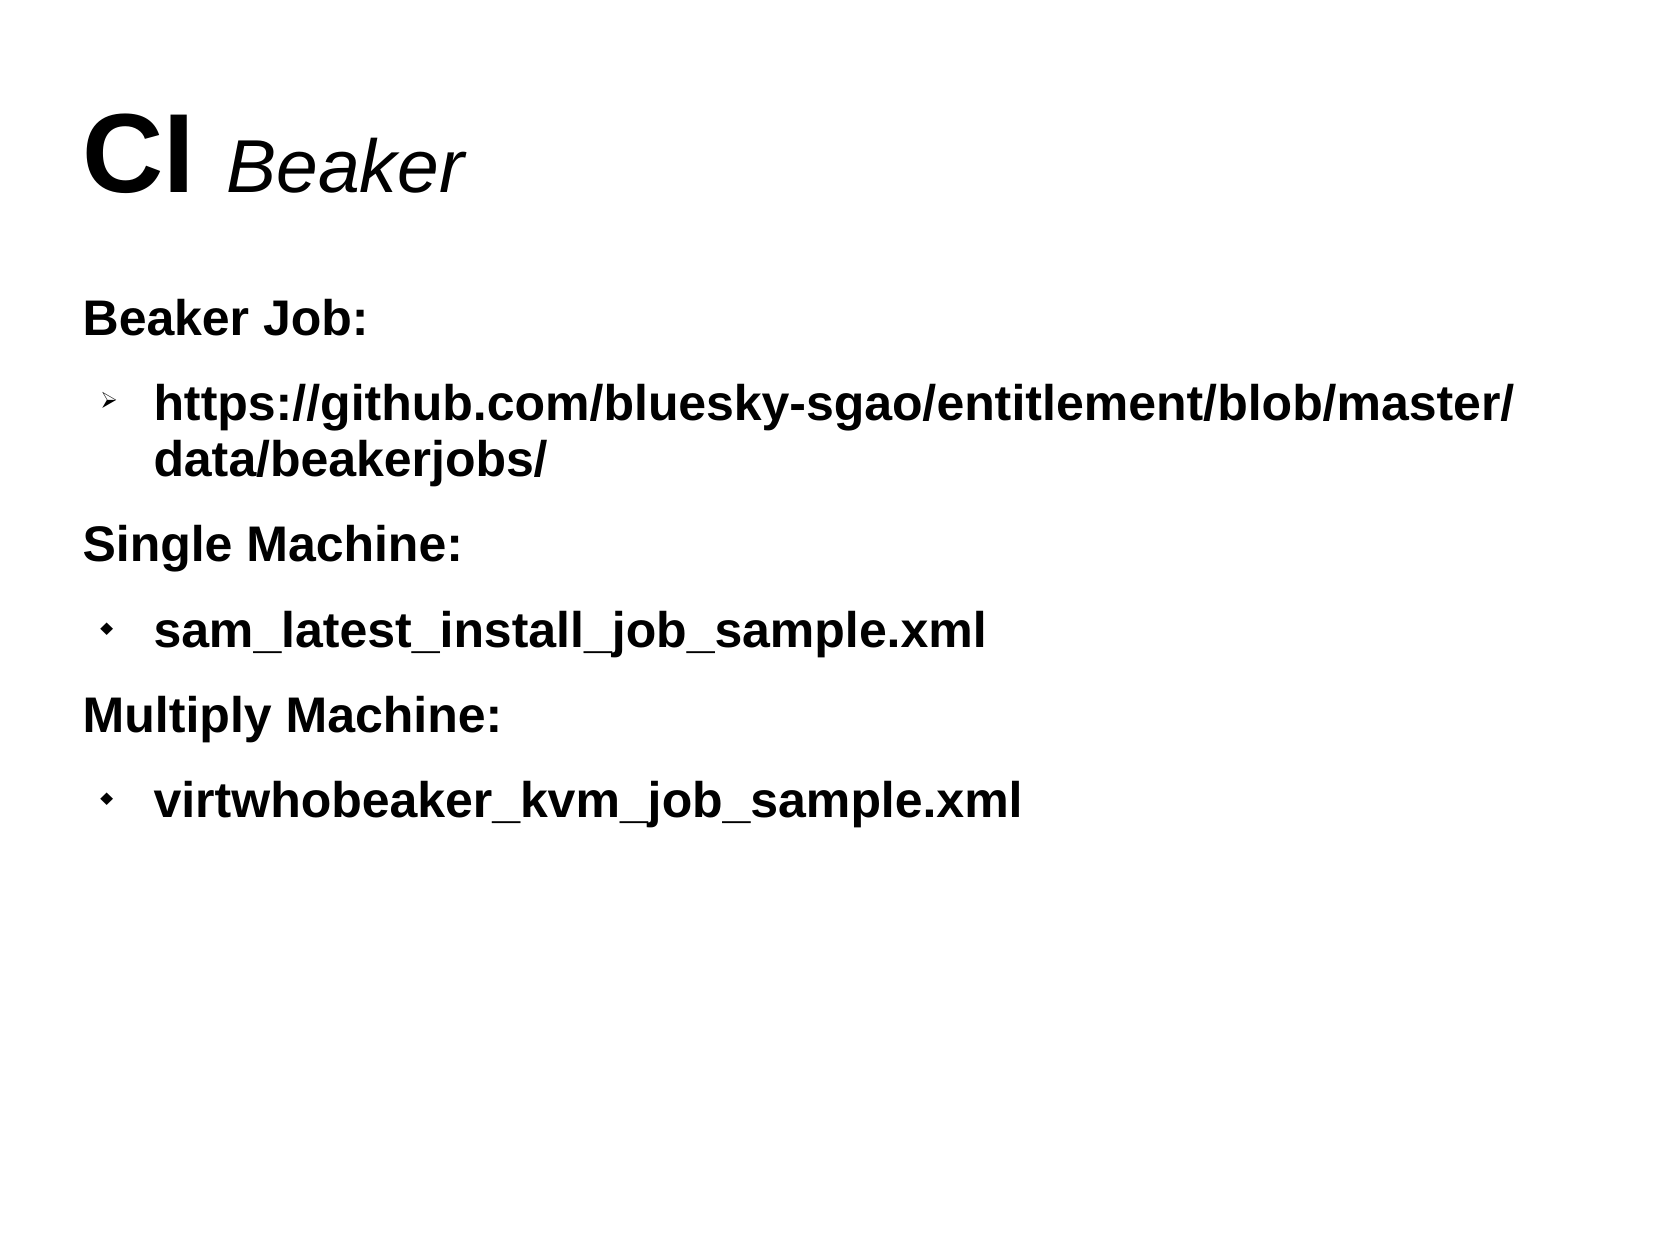

# CI Beaker
Beaker Job:
https://github.com/bluesky-sgao/entitlement/blob/master/data/beakerjobs/
Single Machine:
sam_latest_install_job_sample.xml
Multiply Machine:
virtwhobeaker_kvm_job_sample.xml